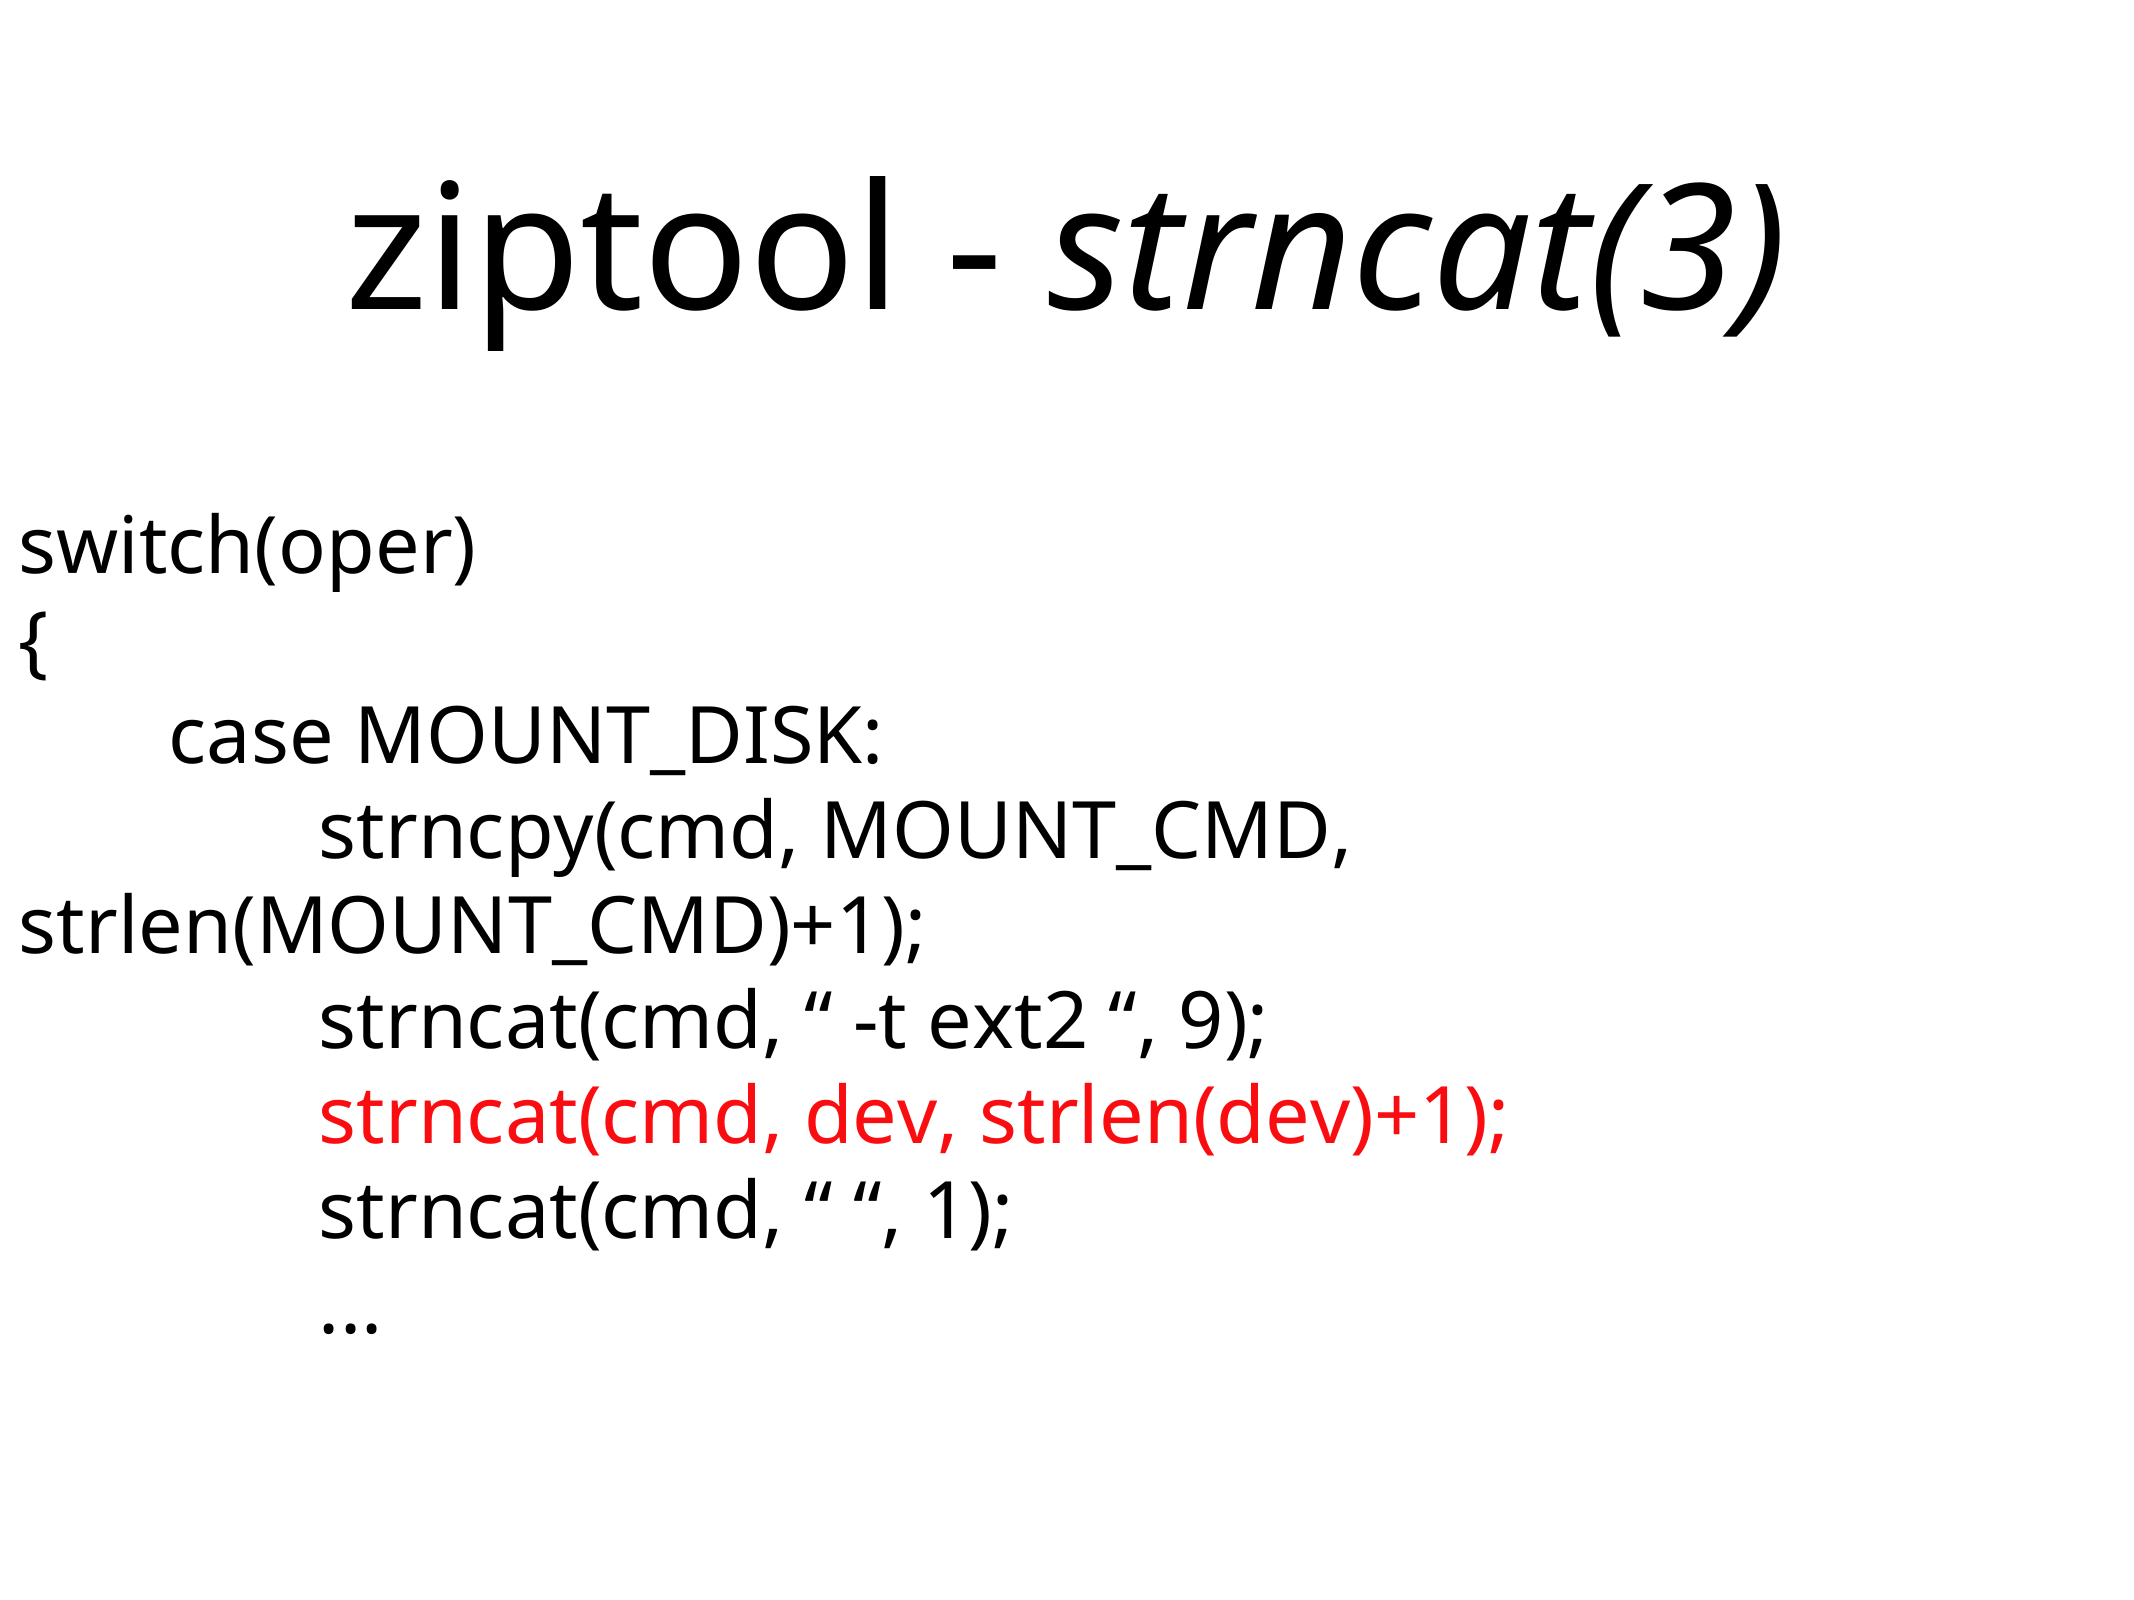

# ziptool - strncat(3)
switch(oper)
{
	case MOUNT_DISK:
		strncpy(cmd, MOUNT_CMD, strlen(MOUNT_CMD)+1);
		strncat(cmd, “ -t ext2 “, 9);
		strncat(cmd, dev, strlen(dev)+1);
		strncat(cmd, “ “, 1);
		...